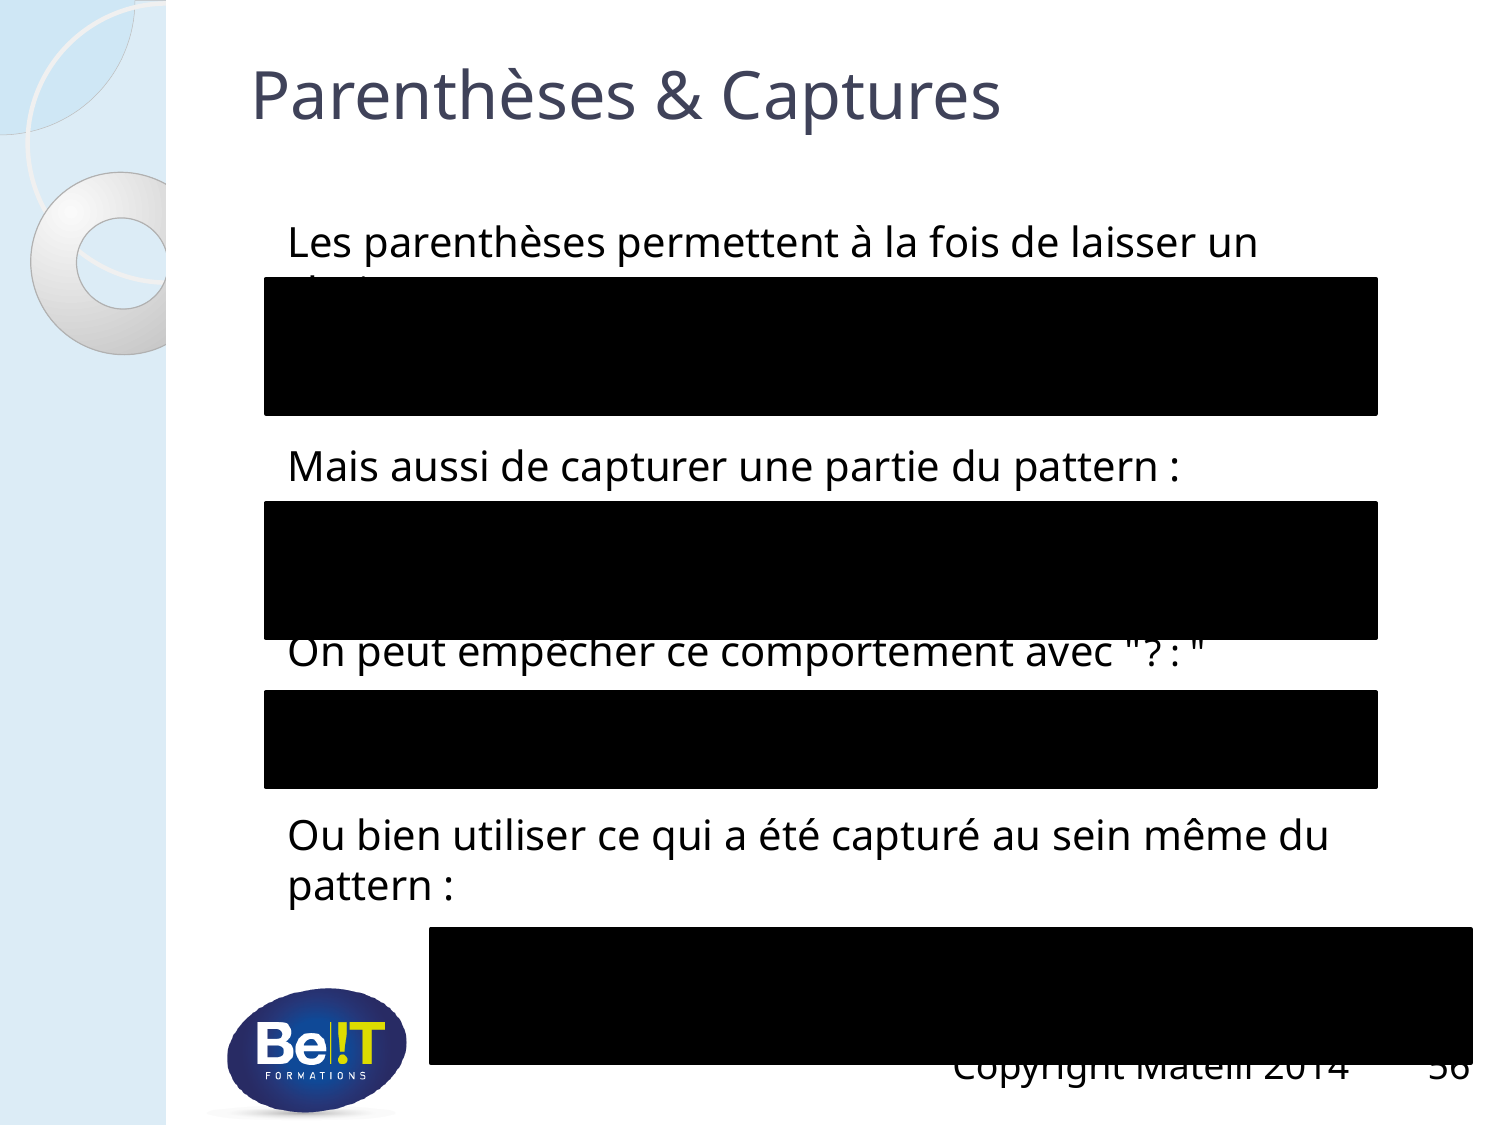

# Parenthèses & Captures
Les parenthèses permettent à la fois de laisser un choix :
 /bon(jour|soir)/.test("bonjour") // true
 /bon(jour|soir)/.test("bonsoir") // true
Mais aussi de capturer une partie du pattern :
On peut empêcher ce comportement avec "?:"
Ou bien utiliser ce qui a été capturé au sein même du pattern :
 "bonsoir".match(/bon(jour|soir)/) // ["bonsoir", "soir"]
 "bonsoir".match(/bon(?:jour|soir)/) // ["bonsoir"]
 "<p>Hello</p>".match(/<([a-z]+?)>(\w+)<\/\1>/)
 // ["hello", "p", "hello"]
Copyright Matelli 2014